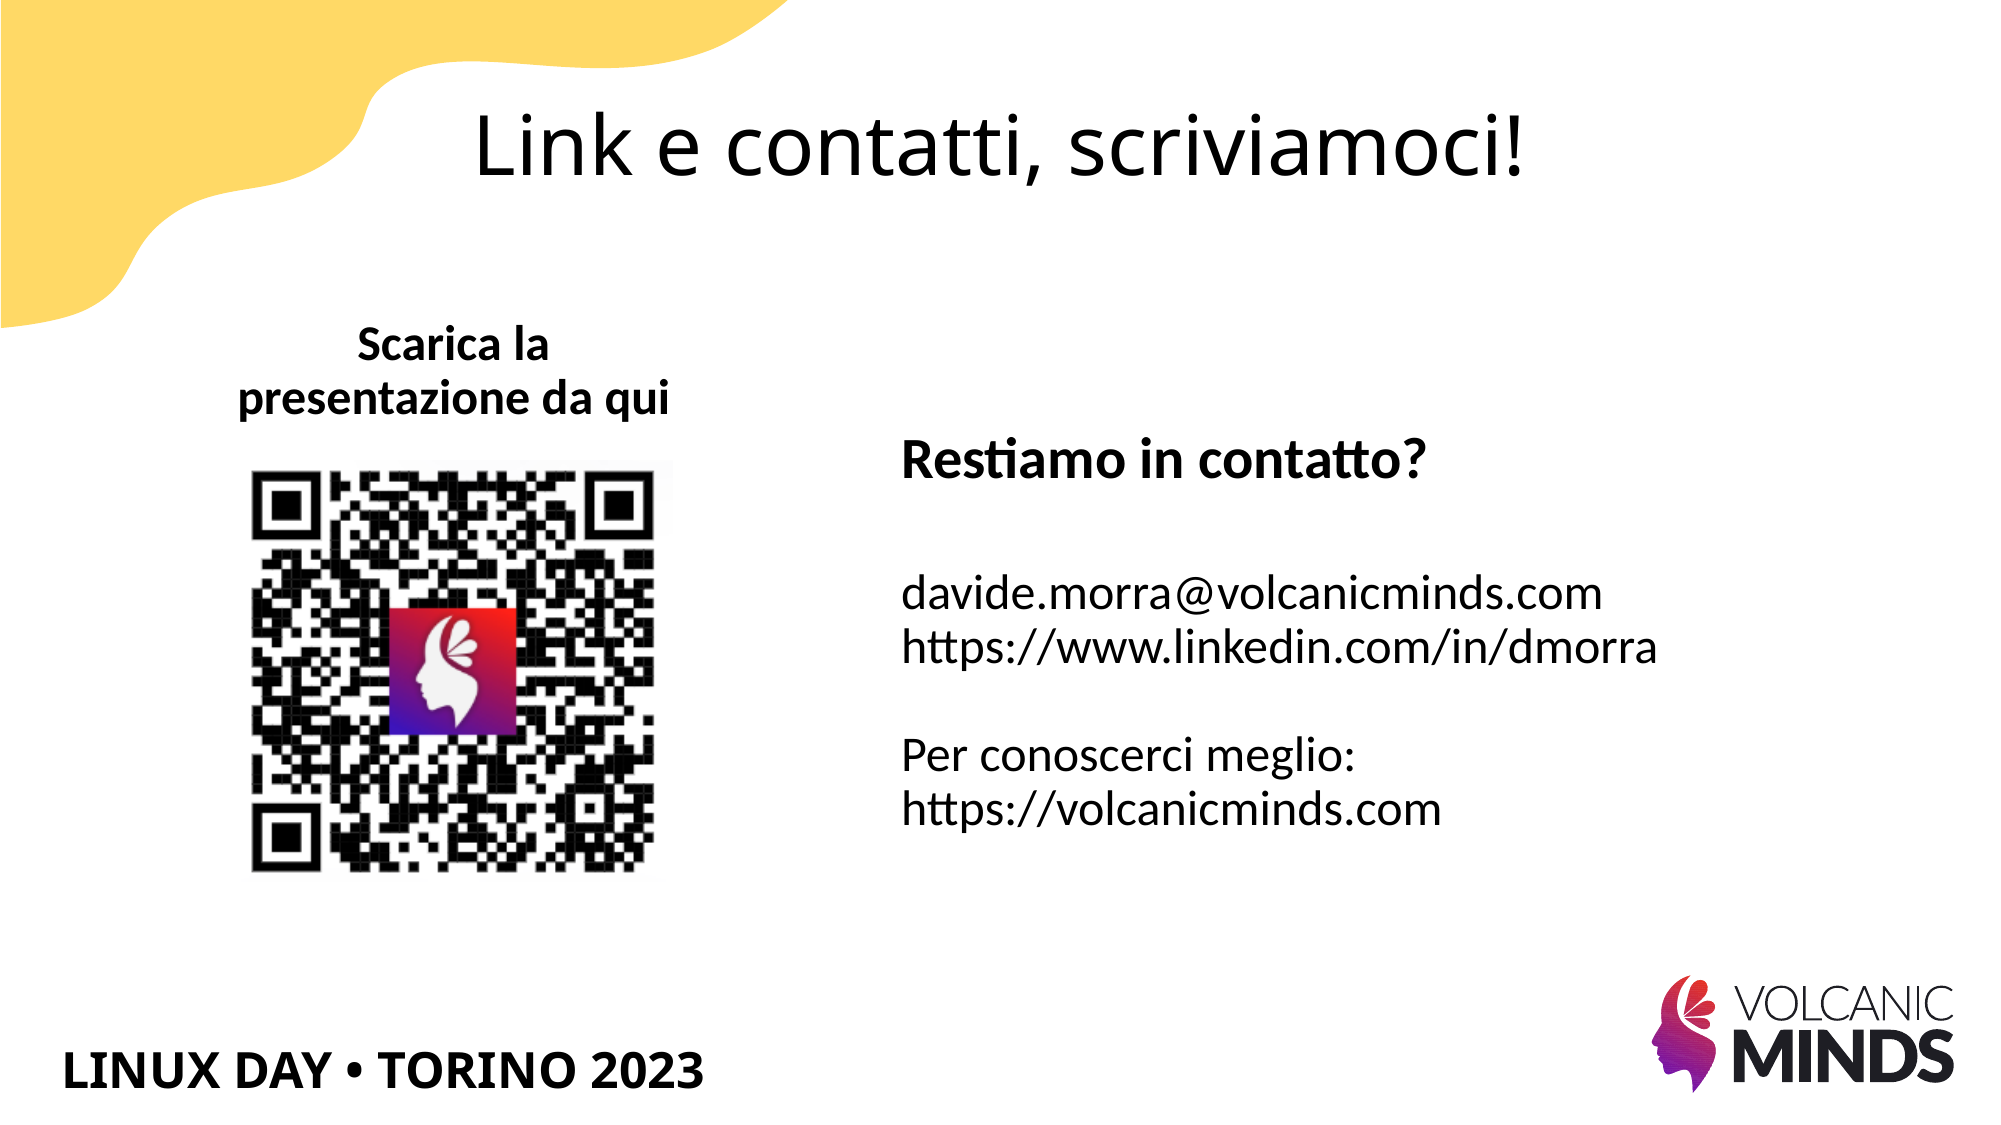

Link e contatti, scriviamoci!
Scarica la presentazione da qui
# Restiamo in contatto?
davide.morra@volcanicminds.com
https://www.linkedin.com/in/dmorra
Per conoscerci meglio:
https://volcanicminds.com
LINUX DAY • TORINO 2023